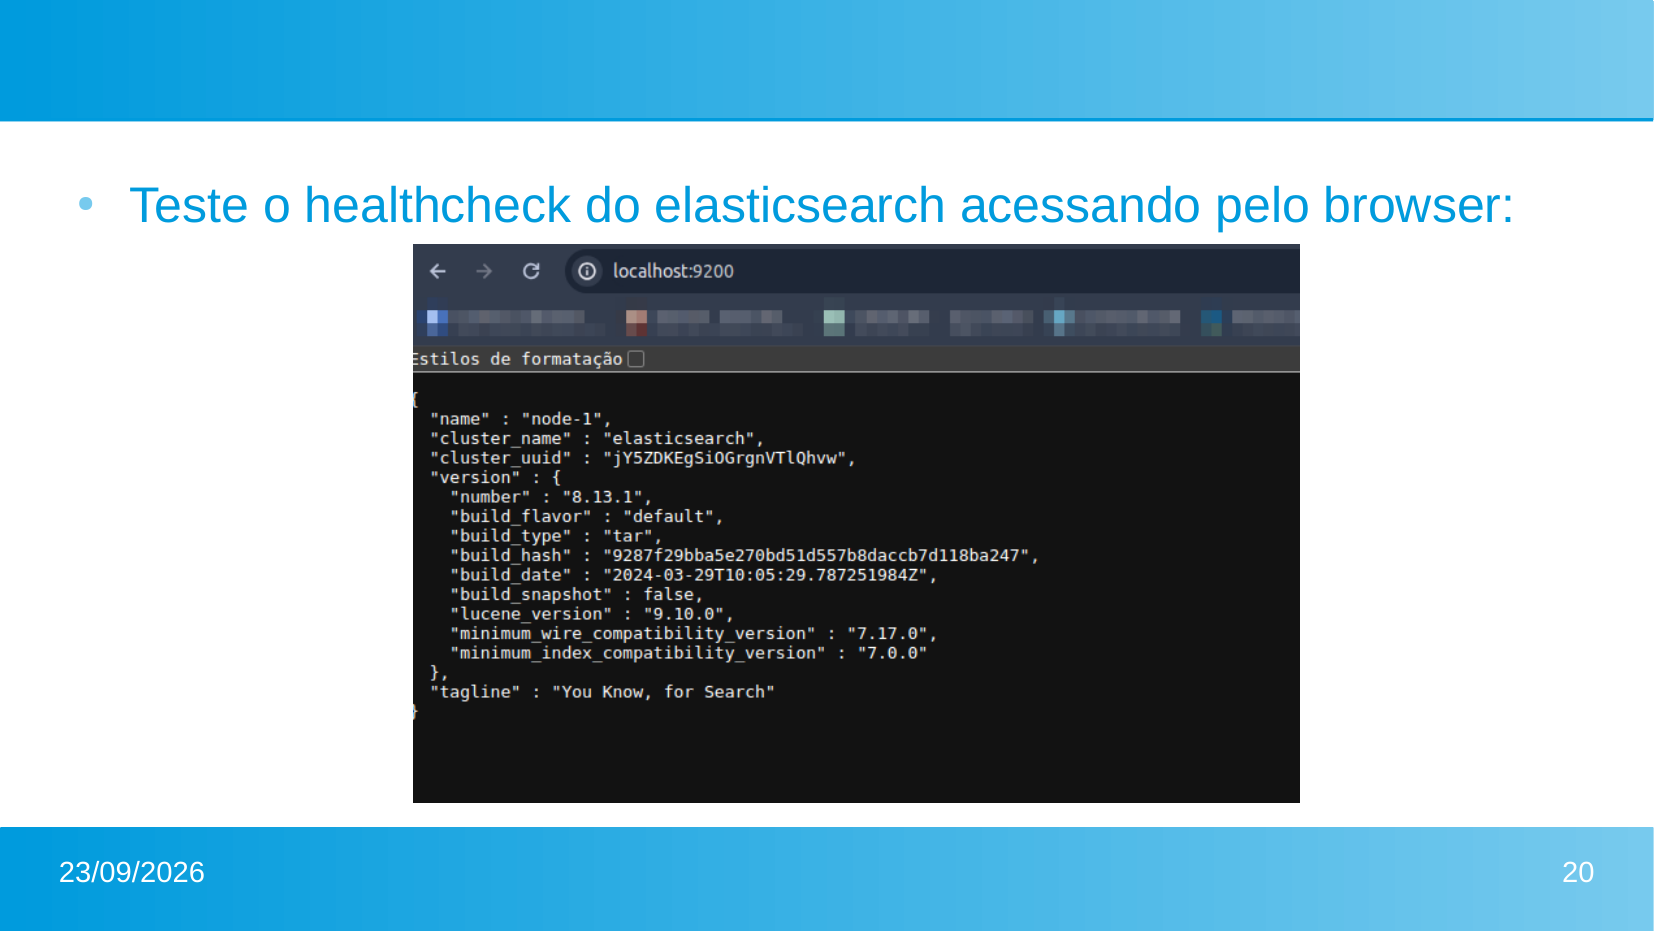

#
Teste o healthcheck do elasticsearch acessando pelo browser:
20